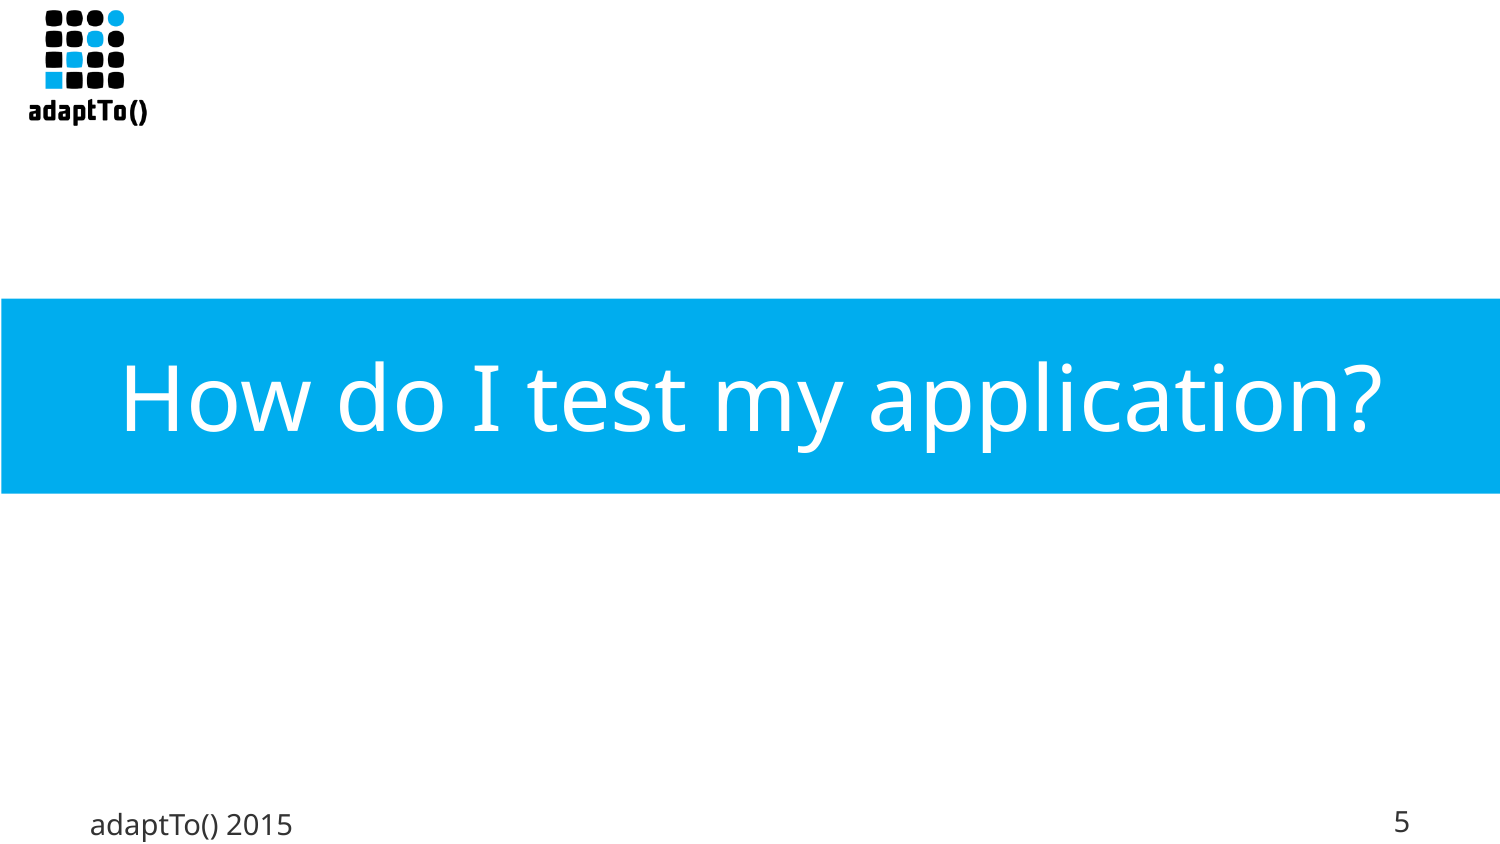

# How do I test my application?